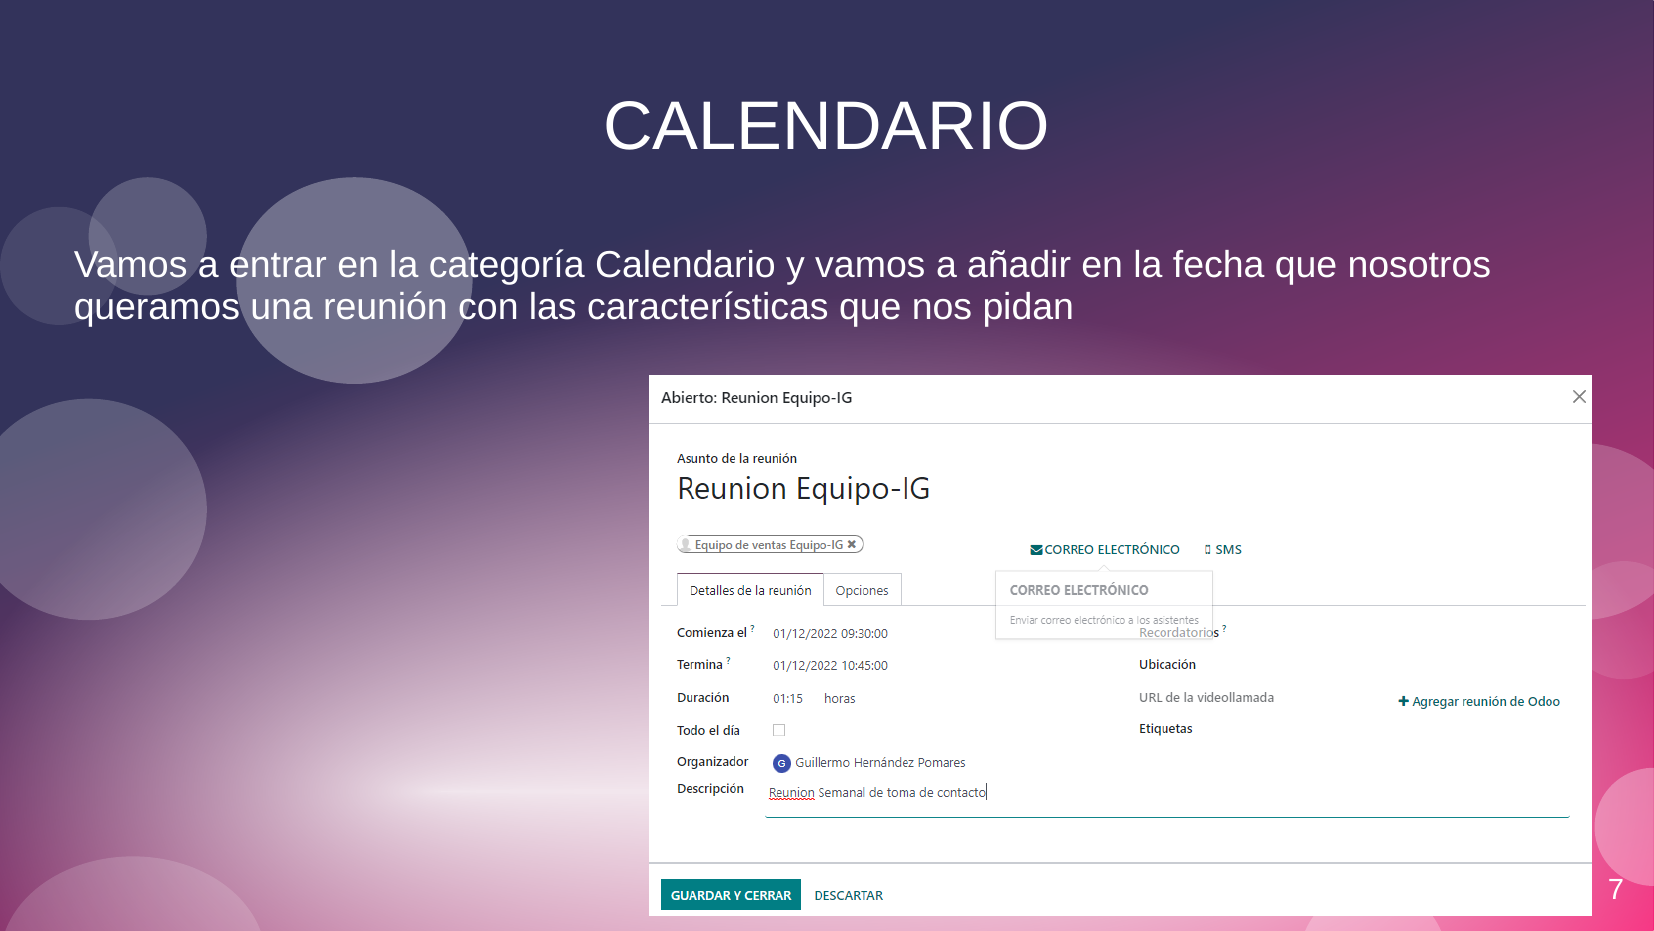

# CALENDARIO
Vamos a entrar en la categoría Calendario y vamos a añadir en la fecha que nosotros queramos una reunión con las características que nos pidan